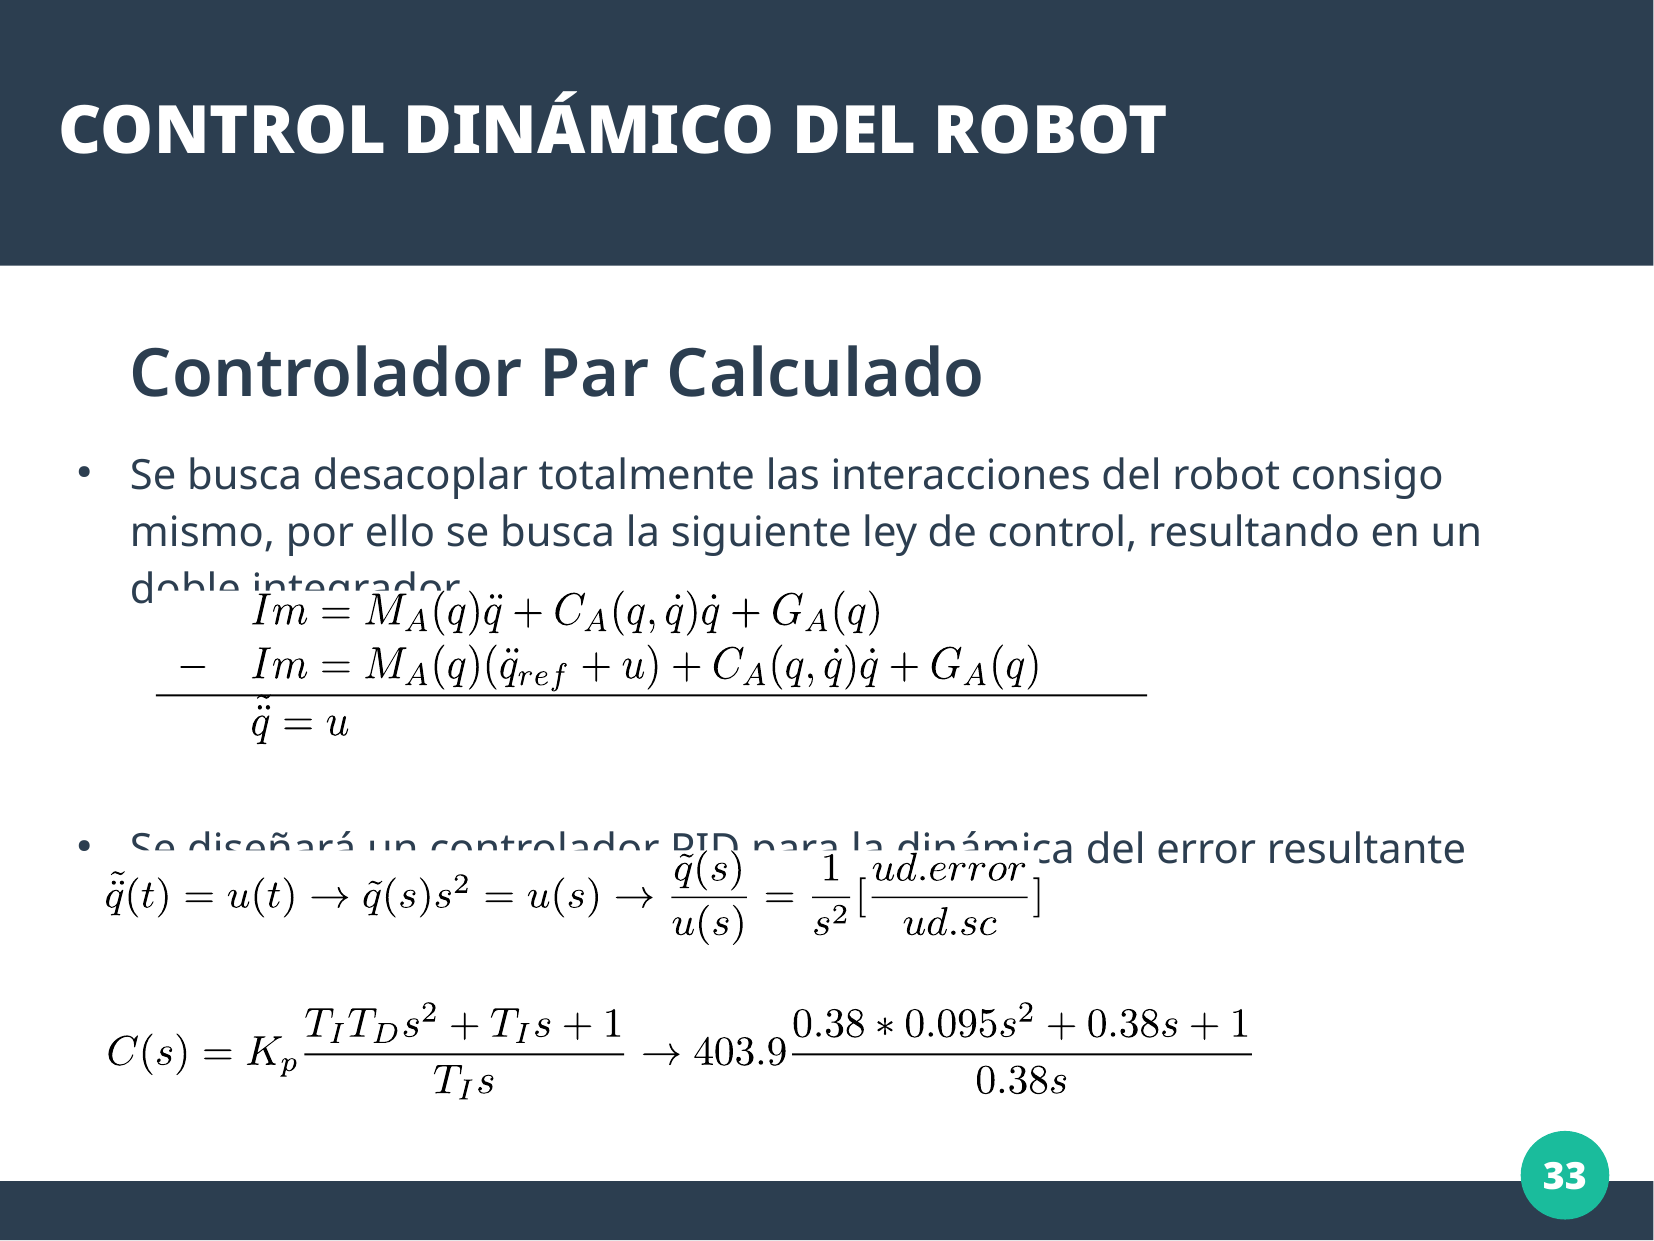

# CONTROL DINÁMICO DEL ROBOT
Controlador Par Calculado
Se busca desacoplar totalmente las interacciones del robot consigo mismo, por ello se busca la siguiente ley de control, resultando en un doble integrador
Se diseñará un controlador PID para la dinámica del error resultante
33